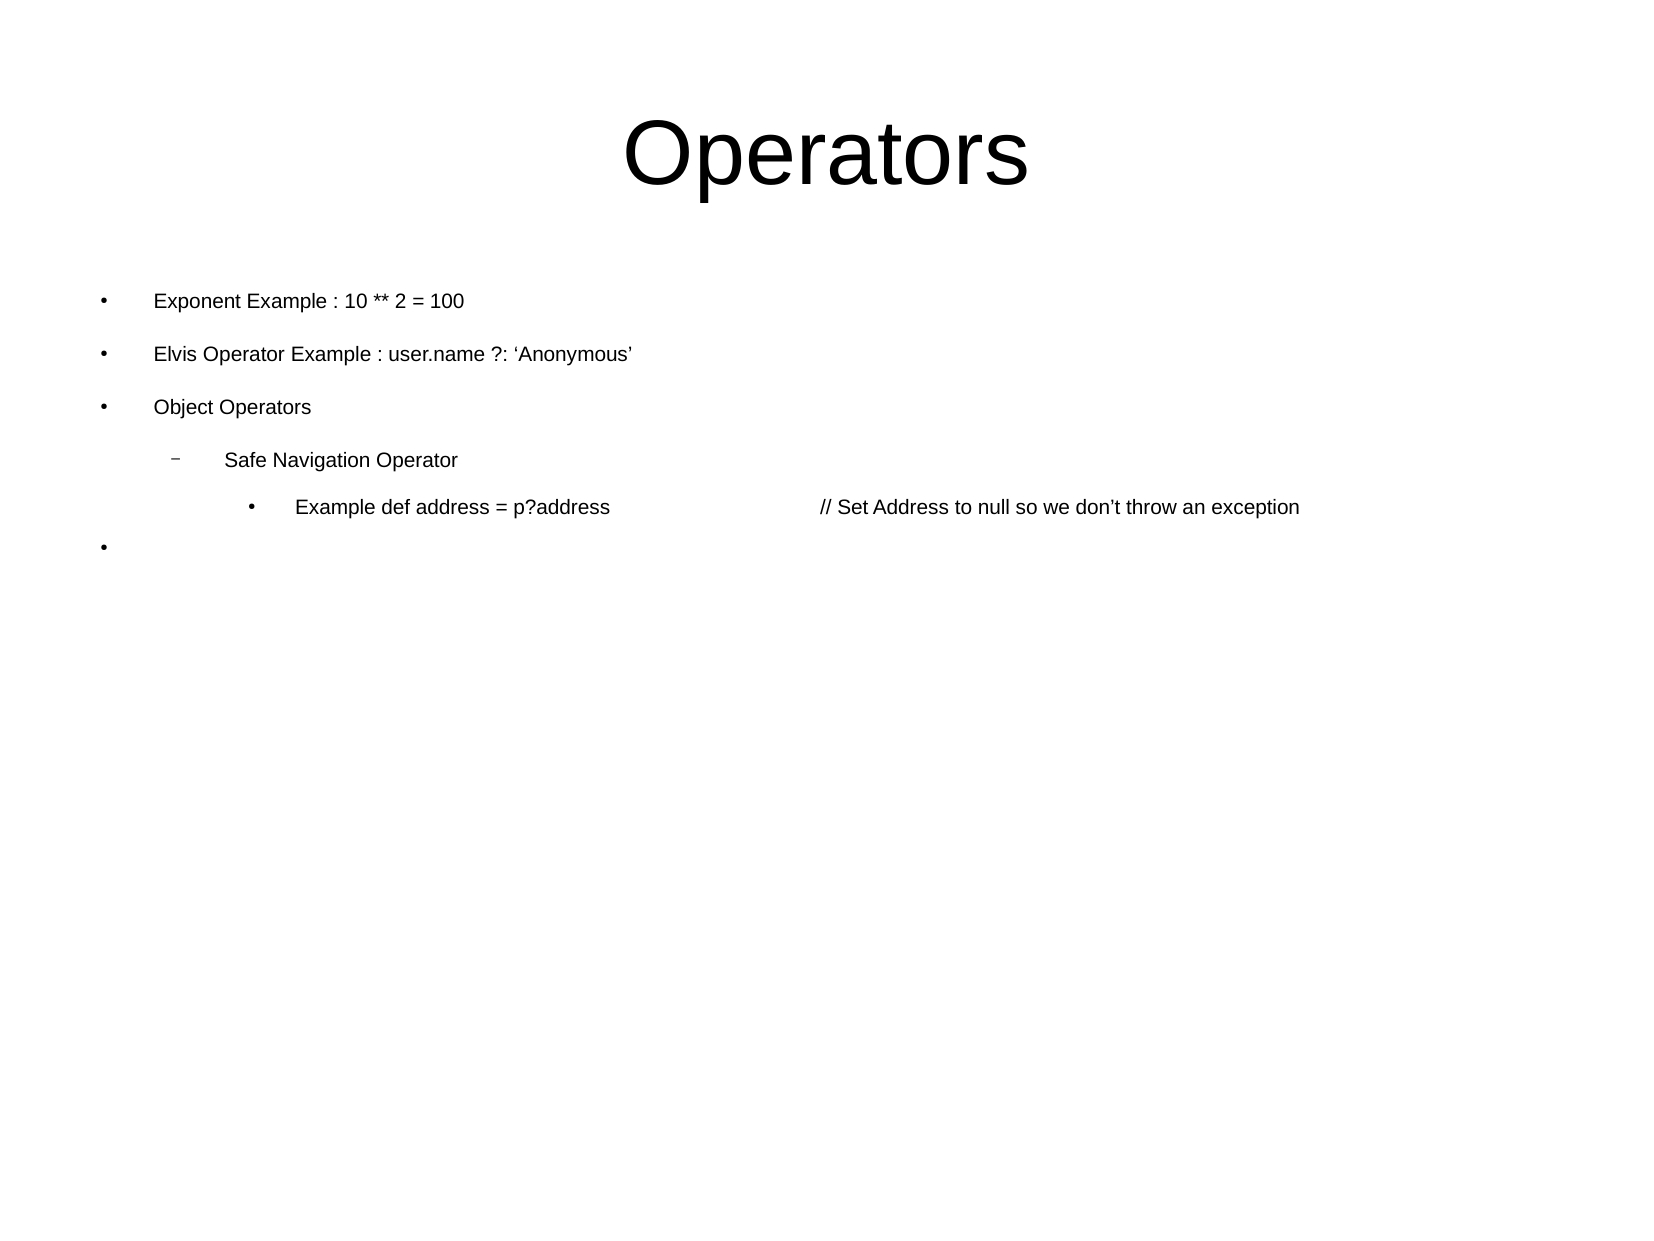

# Operators
Exponent Example : 10 ** 2 = 100
Elvis Operator Example : user.name ?: ‘Anonymous’
Object Operators
Safe Navigation Operator
Example def address = p?address			// Set Address to null so we don’t throw an exception